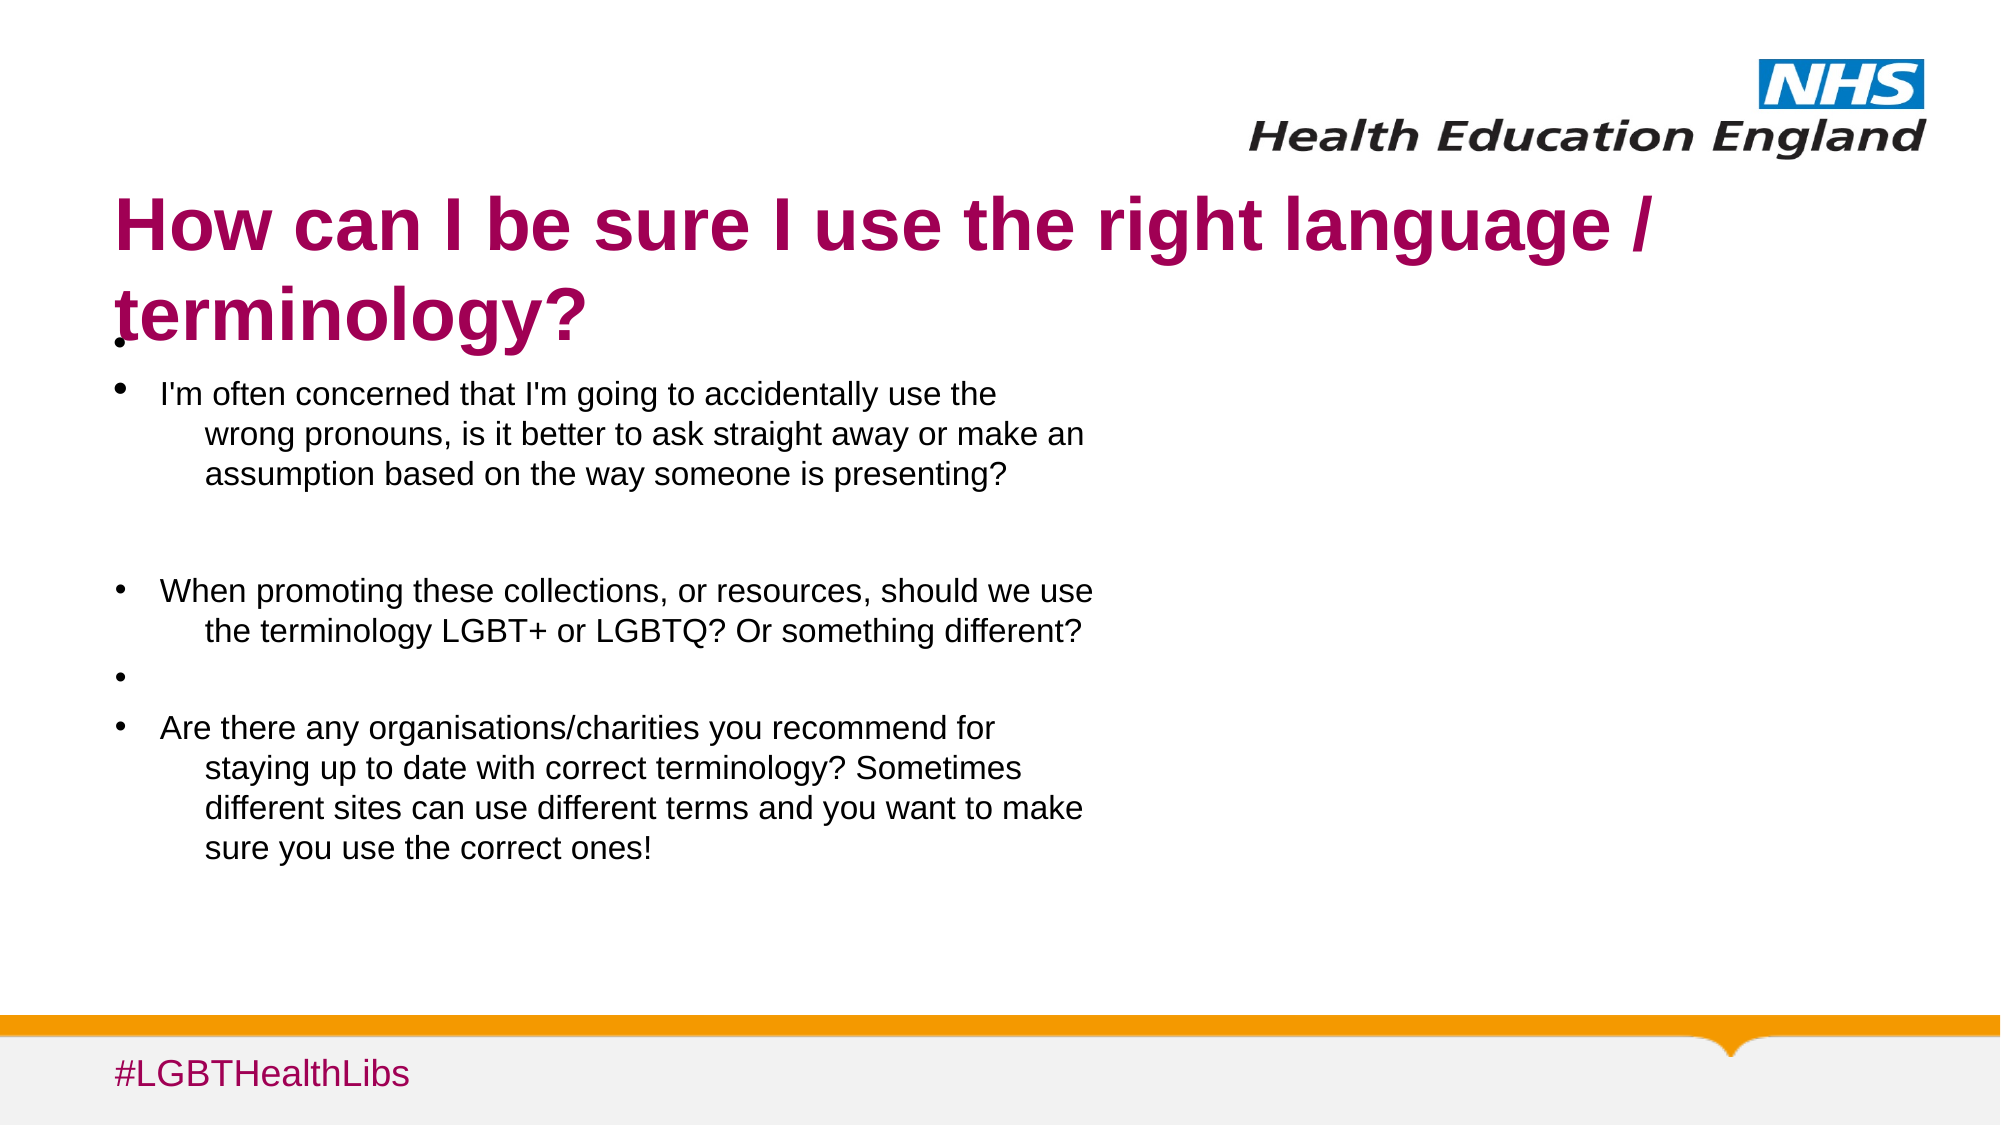

# How can I be sure I use the right language / terminology?
I'm often concerned that I'm going to accidentally use the wrong pronouns, is it better to ask straight away or make an assumption based on the way someone is presenting?
When promoting these collections, or resources, should we use the terminology LGBT+ or LGBTQ? Or something different?
Are there any organisations/charities you recommend for staying up to date with correct terminology? Sometimes different sites can use different terms and you want to make sure you use the correct ones!
#LGBTHealthLibs